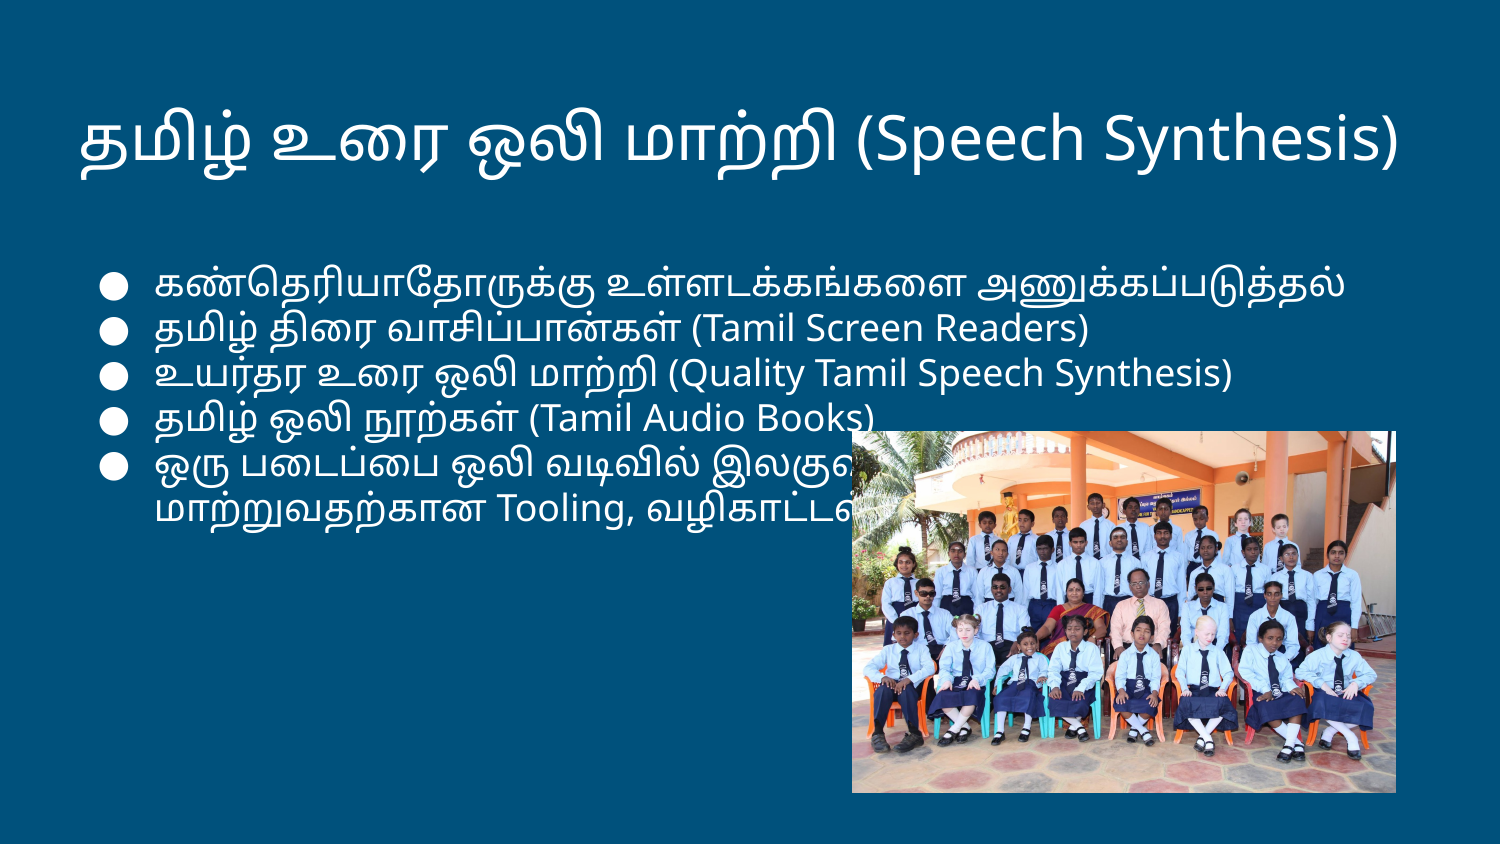

# தமிழ் உரை ஒலி மாற்றி (Speech Synthesis)
கண்தெரியாதோருக்கு உள்ளடக்கங்களை அணுக்கப்படுத்தல்
தமிழ் திரை வாசிப்பான்கள் (Tamil Screen Readers)
உயர்தர உரை ஒலி மாற்றி (Quality Tamil Speech Synthesis)
தமிழ் ஒலி நூற்கள் (Tamil Audio Books)
ஒரு படைப்பை ஒலி வடிவில் இலகுவில்
மாற்றுவதற்கான Tooling, வழிகாட்டல்